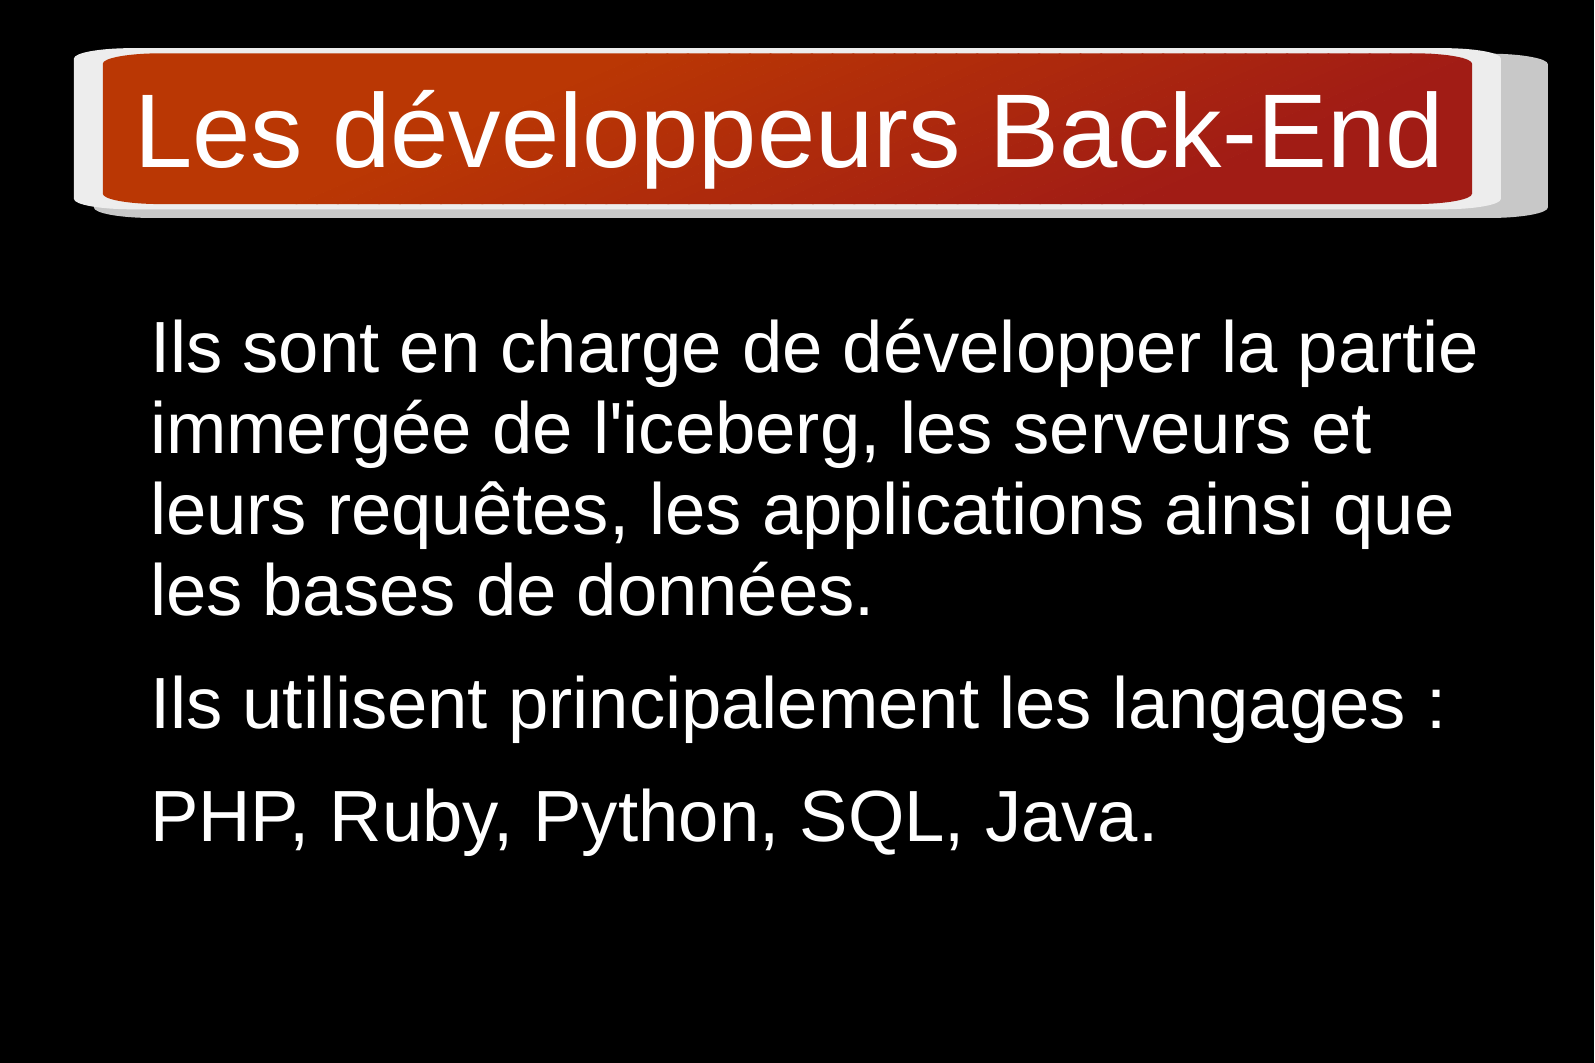

# Les développeurs Back-End
Ils sont en charge de développer la partie immergée de l'iceberg, les serveurs et leurs requêtes, les applications ainsi que les bases de données.
Ils utilisent principalement les langages :
PHP, Ruby, Python, SQL, Java.